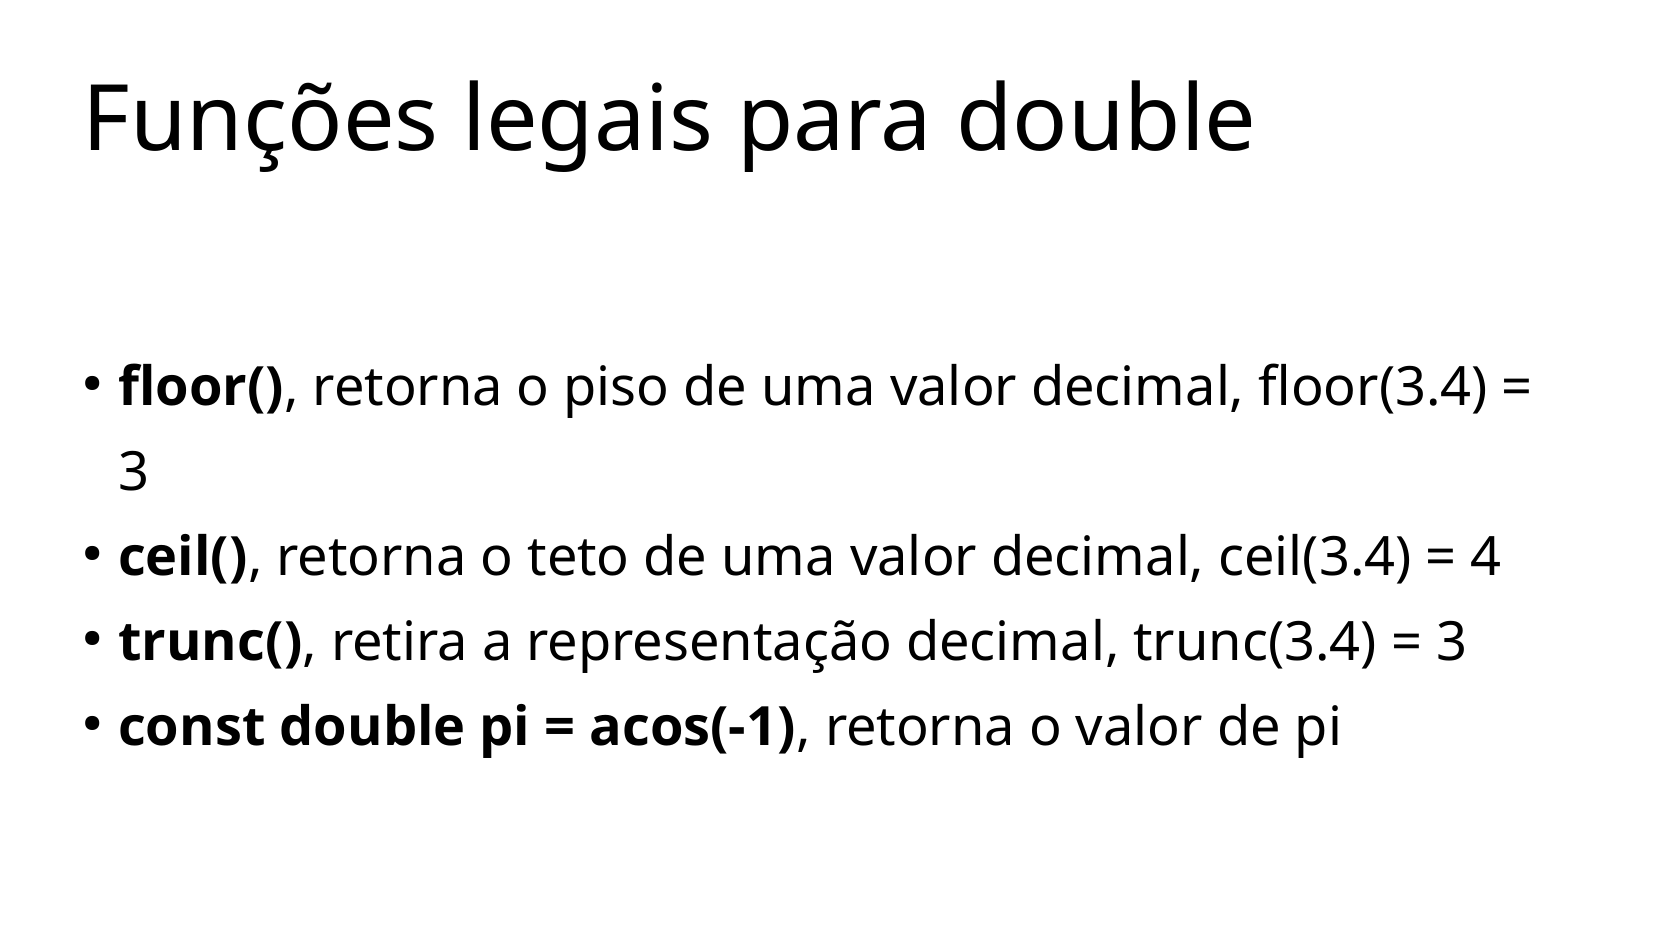

# Funções legais para double
floor(), retorna o piso de uma valor decimal, floor(3.4) = 3
ceil(), retorna o teto de uma valor decimal, ceil(3.4) = 4
trunc(), retira a representação decimal, trunc(3.4) = 3
const double pi = acos(-1), retorna o valor de pi